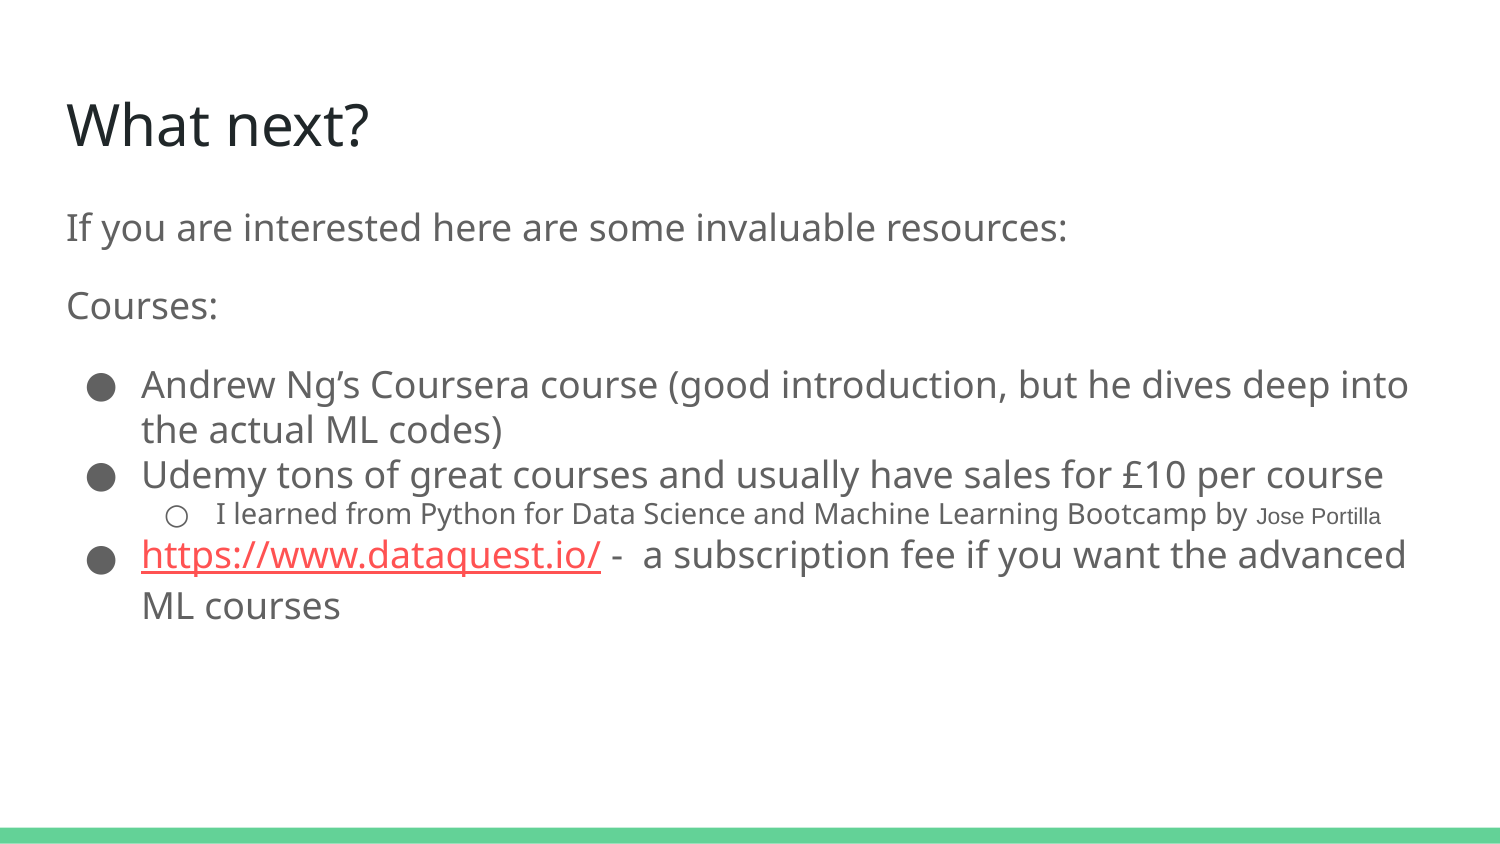

# What next?
If you are interested here are some invaluable resources:
Courses:
Andrew Ng’s Coursera course (good introduction, but he dives deep into the actual ML codes)
Udemy tons of great courses and usually have sales for £10 per course
I learned from Python for Data Science and Machine Learning Bootcamp by Jose Portilla
https://www.dataquest.io/ - a subscription fee if you want the advanced ML courses